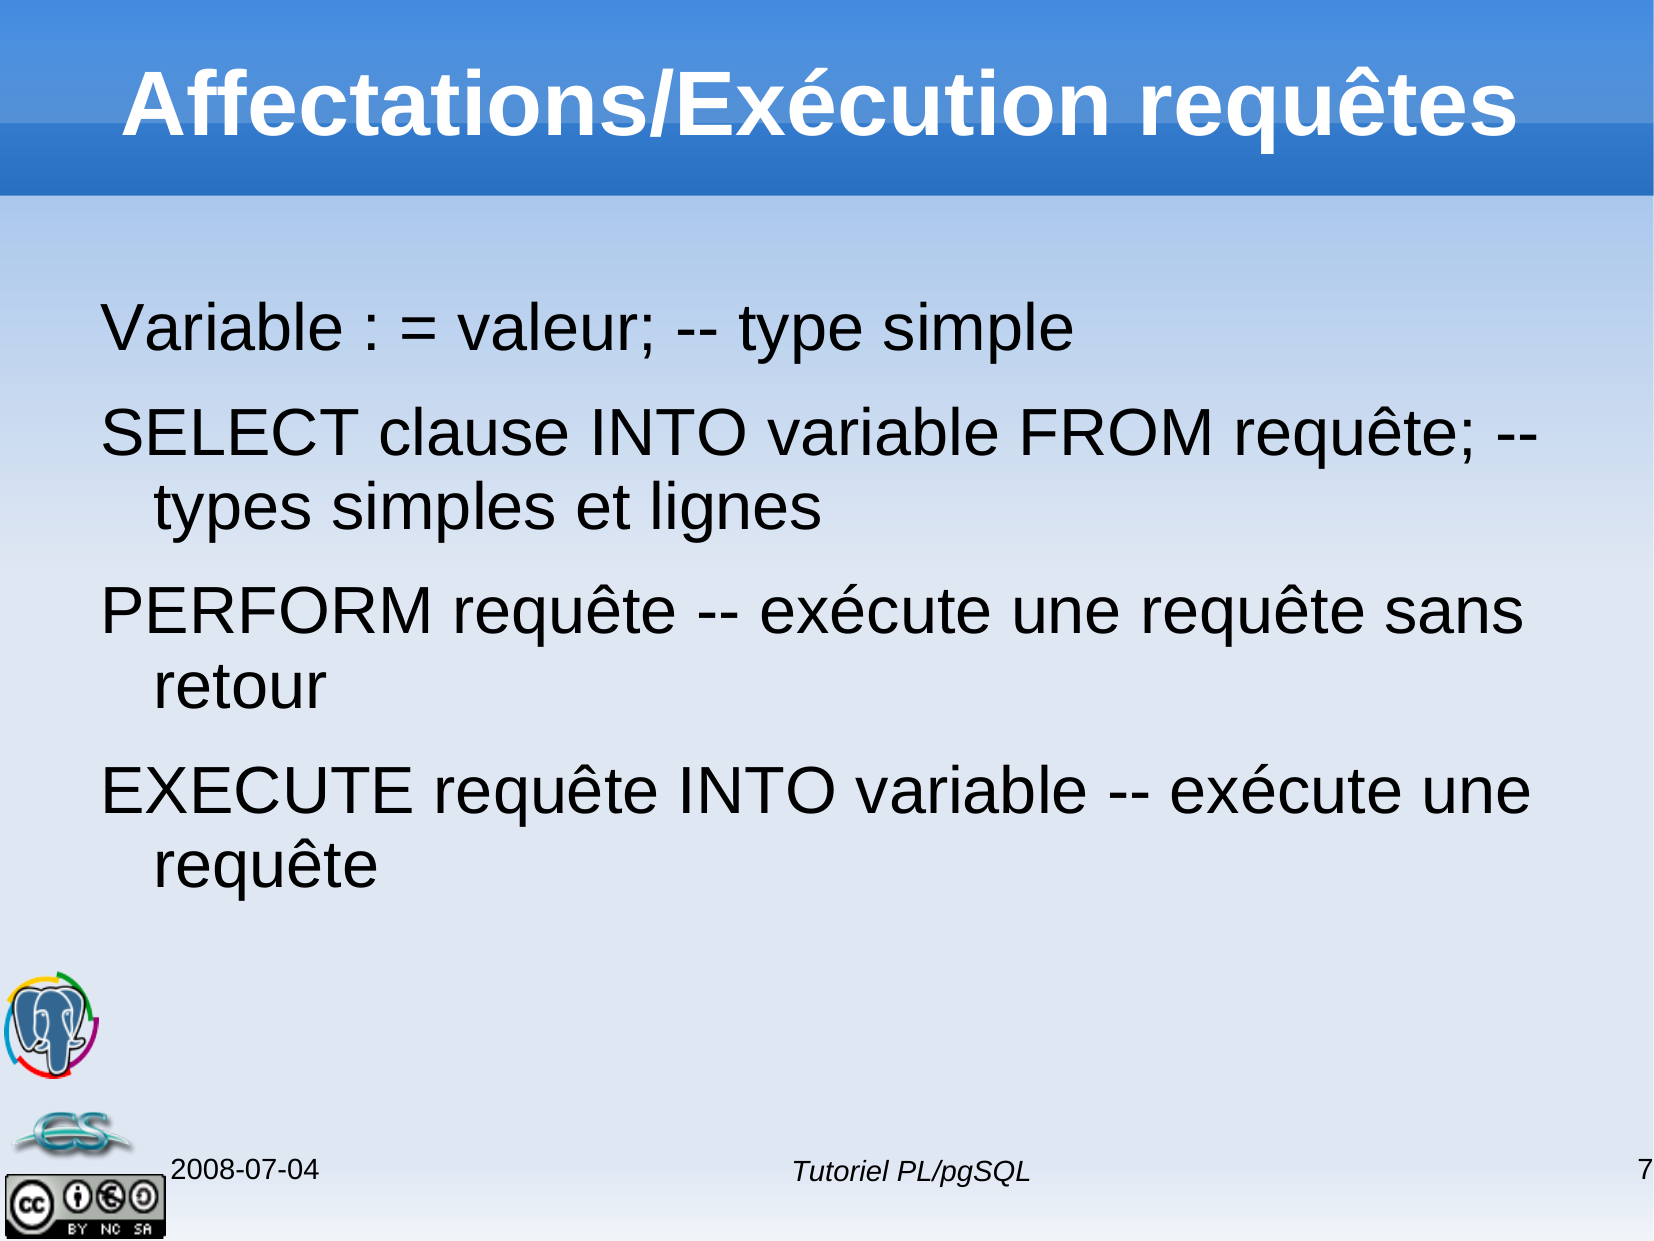

# Affectations/Exécution requêtes
Variable : = valeur; -- type simple
SELECT clause INTO variable FROM requête; -- types simples et lignes
PERFORM requête -- exécute une requête sans retour
EXECUTE requête INTO variable -- exécute une requête
2008-07-04
7
Tutoriel PL/pgSQL